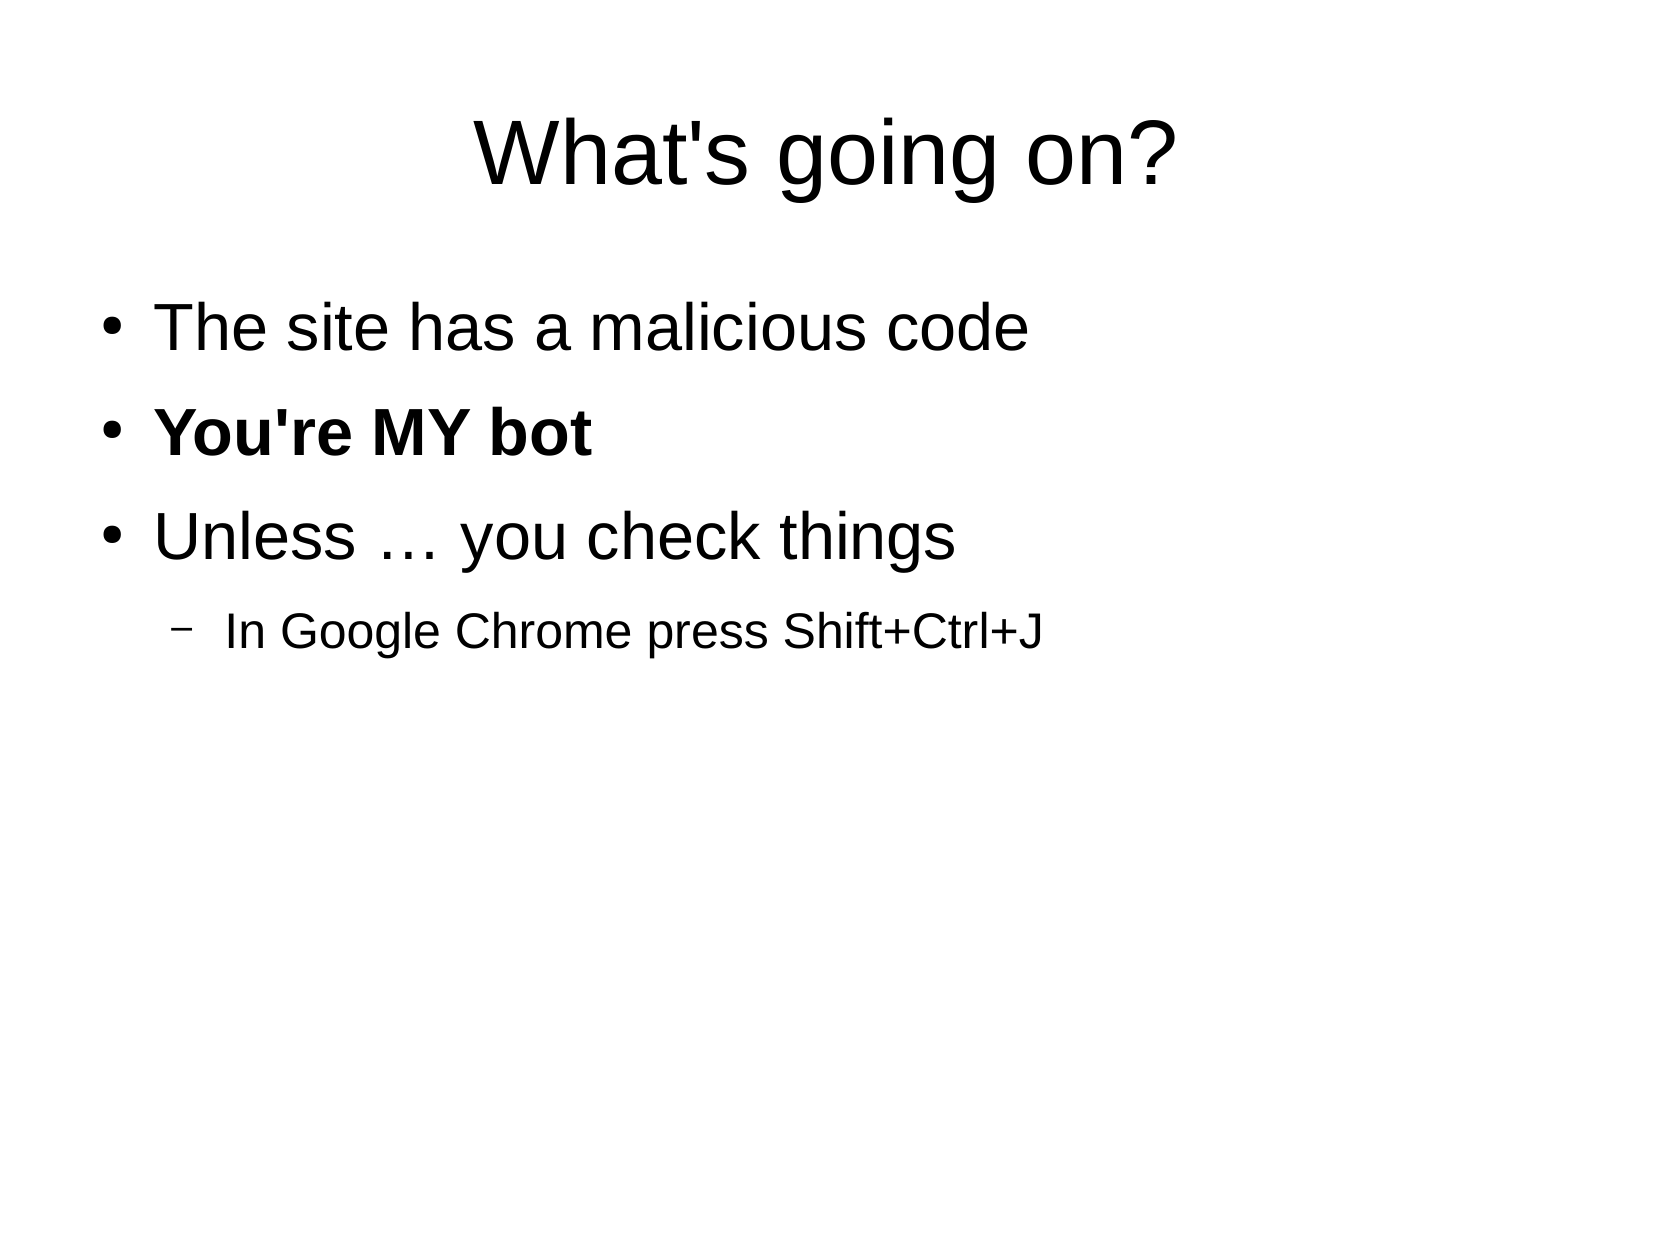

# What's going on?
The site has a malicious code
You're MY bot
Unless … you check things
In Google Chrome press Shift+Ctrl+J